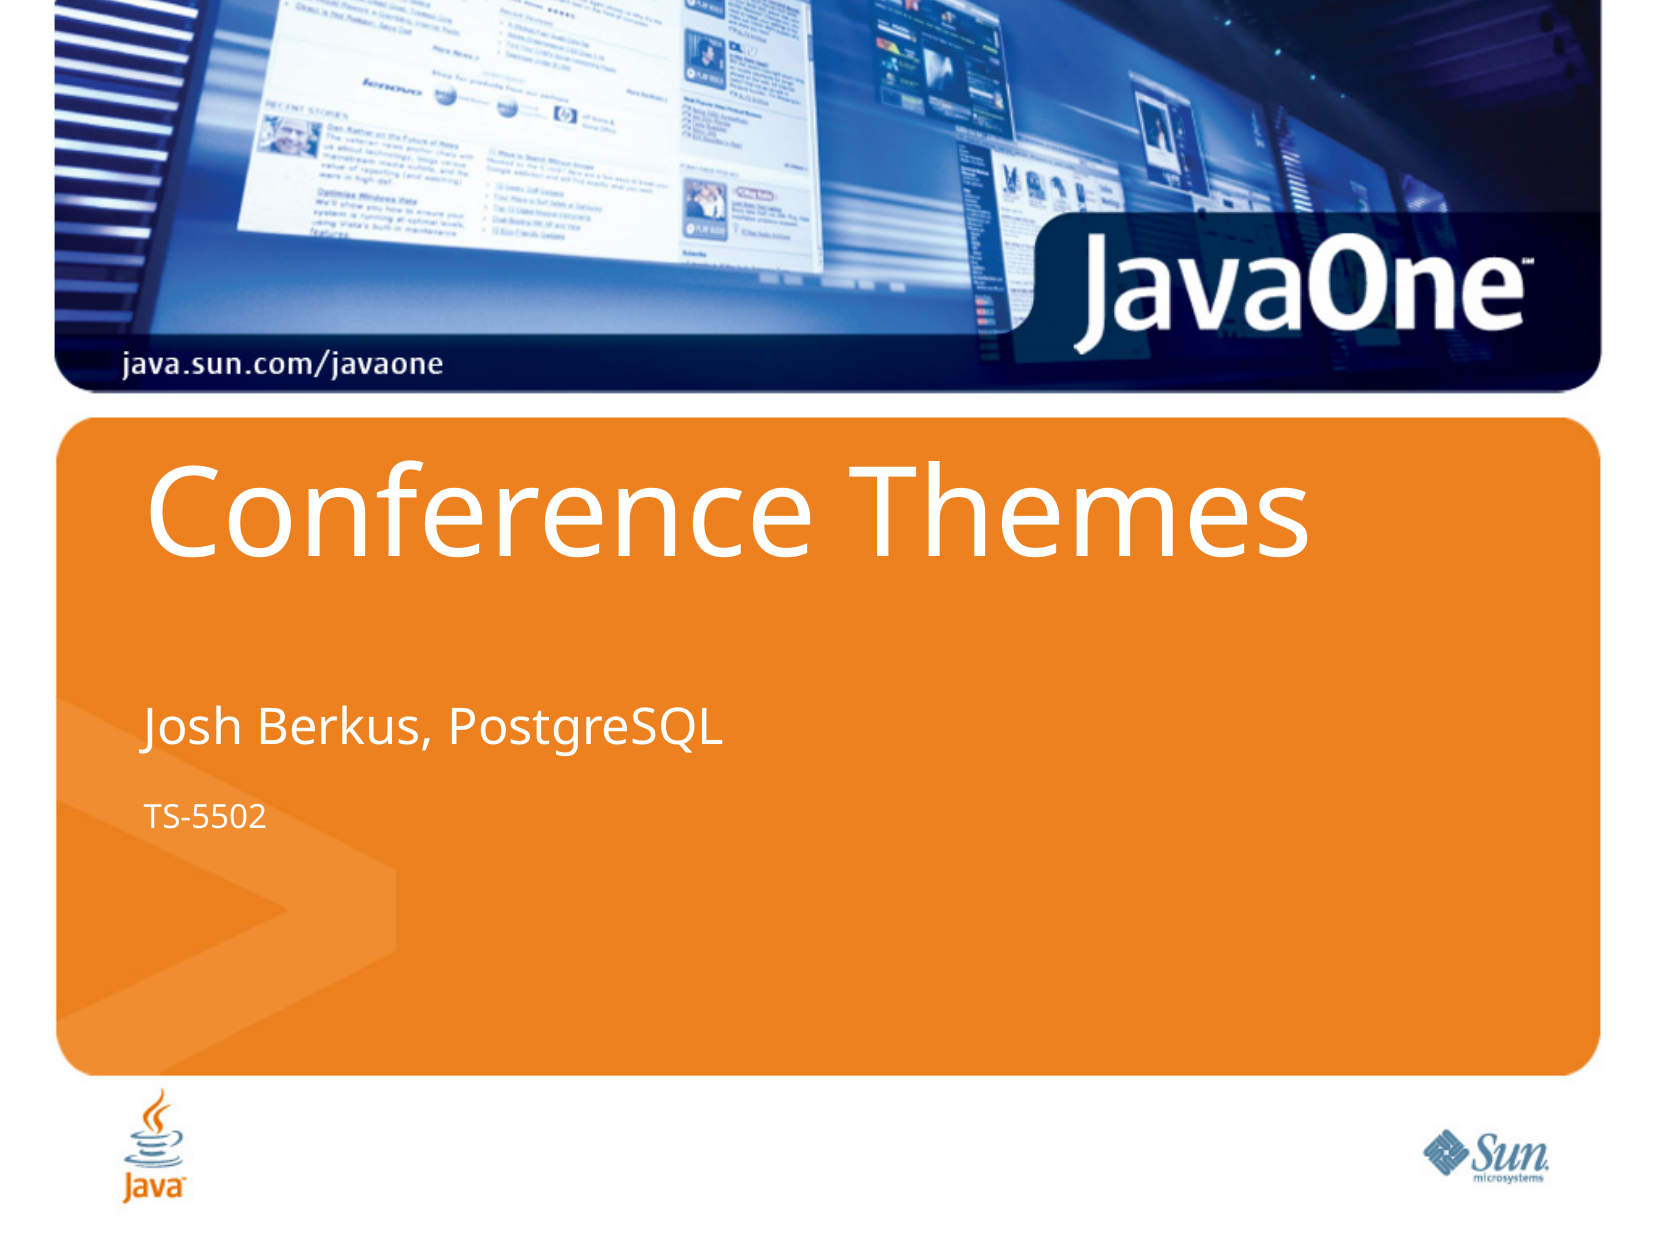

# Conference Themes
Josh Berkus, PostgreSQL
TS-5502